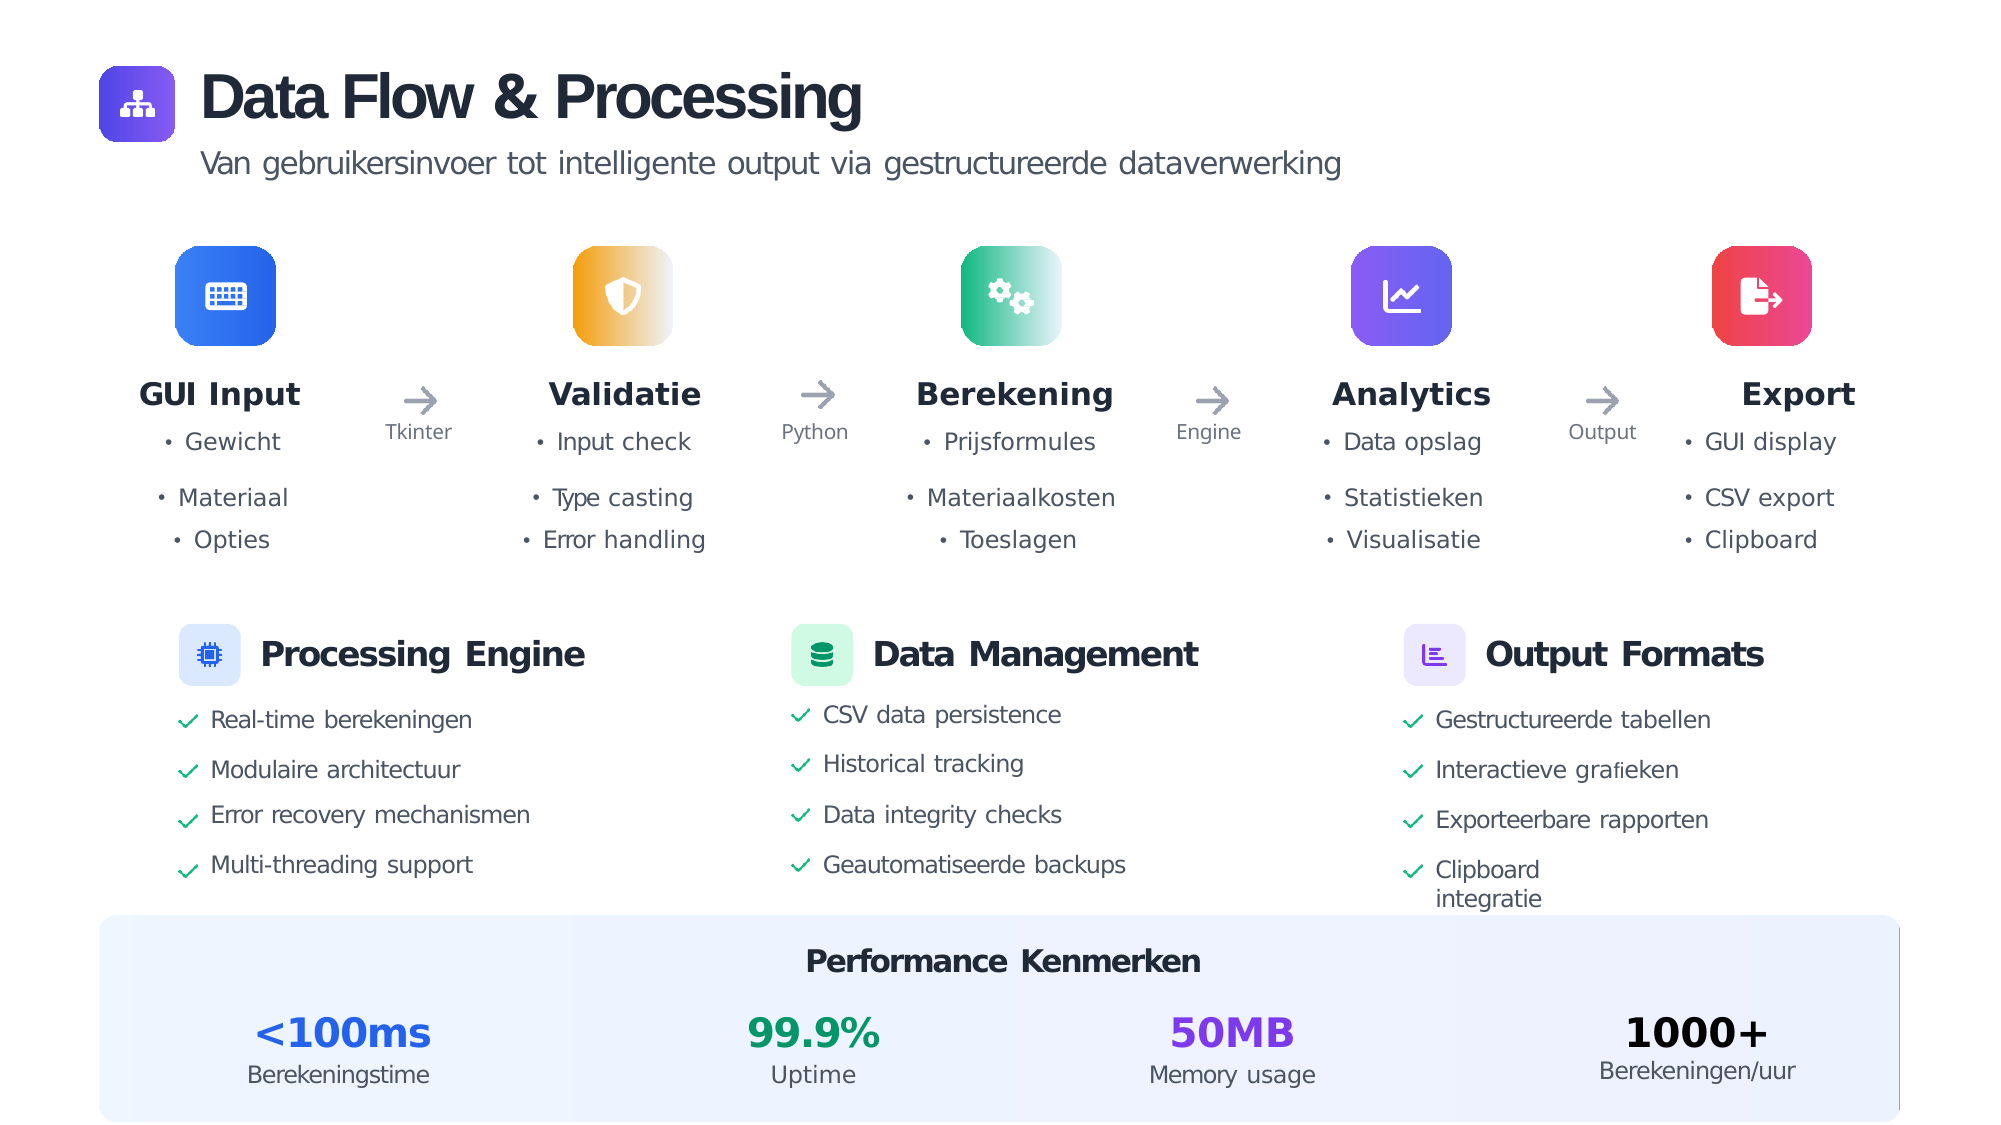

# Data Flow & Processing
Van gebruikersinvoer tot intelligente output via gestructureerde dataverwerking
| GUI Input | | Validatie | | Berekening | | Analytics | | Export |
| --- | --- | --- | --- | --- | --- | --- | --- | --- |
| Gewicht | Tkinter | Input check | Python | Prijsformules | Engine | Data opslag | Output | GUI display |
| Materiaal | | Type casting | | Materiaalkosten | | Statistieken | | CSV export |
| Opties | | Error handling | | Toeslagen | | Visualisatie | | Clipboard |
Processing Engine
Data Management
Output Formats
CSV data persistence
Real-time berekeningen
Gestructureerde tabellen
Historical tracking
Modulaire architectuur
Interactieve graﬁeken
Error recovery mechanismen
Data integrity checks
Exporteerbare rapporten
Multi-threading support
Geautomatiseerde backups
Clipboard integratie
Performance Kenmerken
<100ms
Berekeningstime
99.9%
Uptime
50MB
Memory usage
1000+
Berekeningen/uur